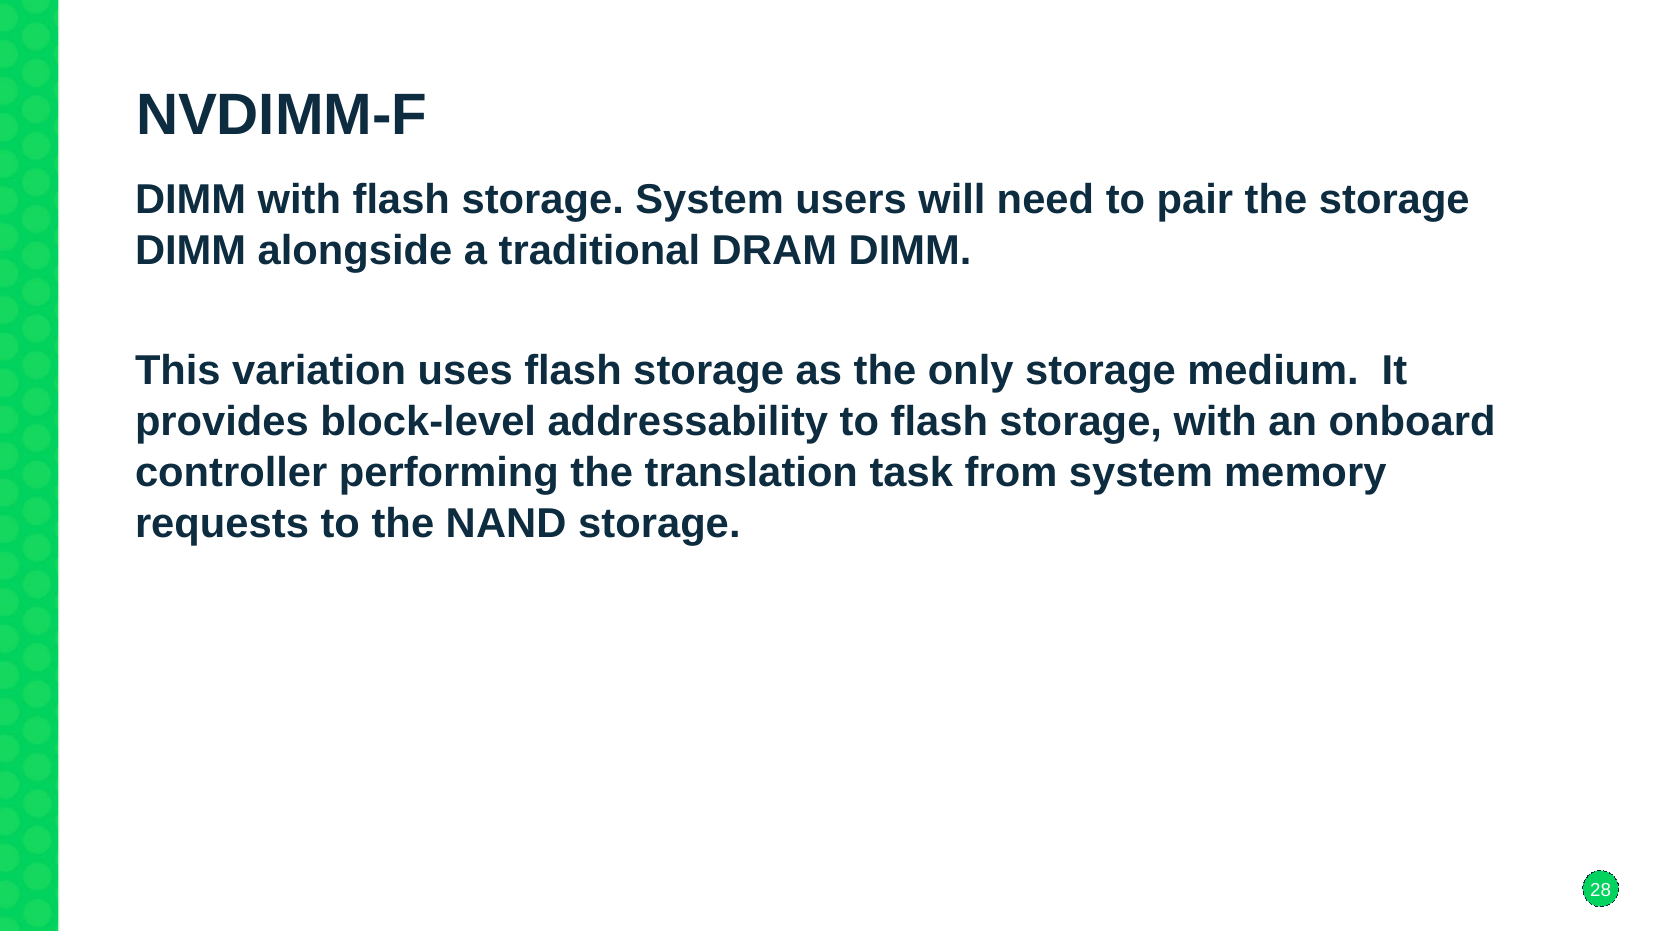

# NVDIMM-F
DIMM with flash storage. System users will need to pair the storage DIMM alongside a traditional DRAM DIMM.
This variation uses flash storage as the only storage medium. It provides block-level addressability to flash storage, with an onboard controller performing the translation task from system memory requests to the NAND storage.
28